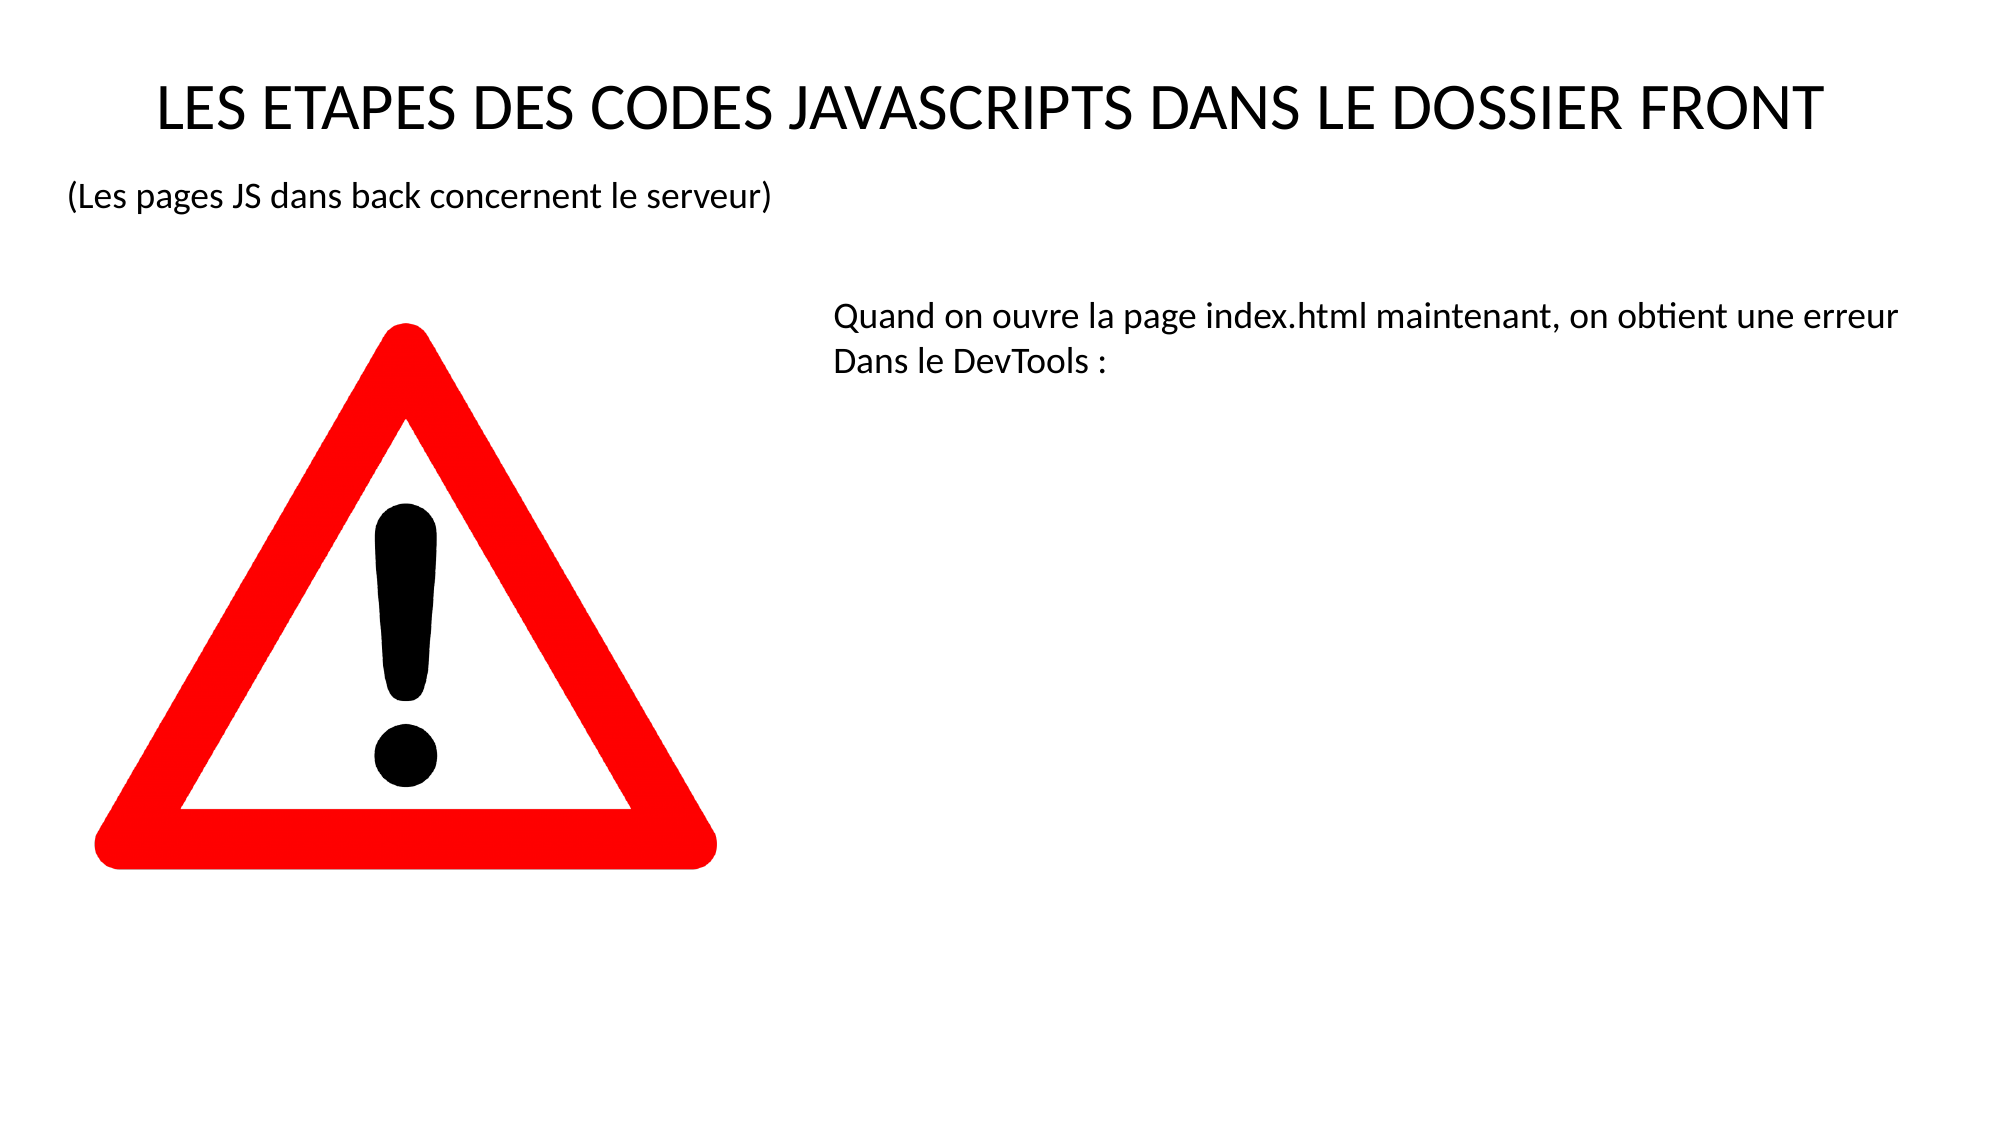

LES ETAPES DES CODES JAVASCRIPTS DANS LE DOSSIER FRONT
(Les pages JS dans back concernent le serveur)
Quand on ouvre la page index.html maintenant, on obtient une erreur
Dans le DevTools :